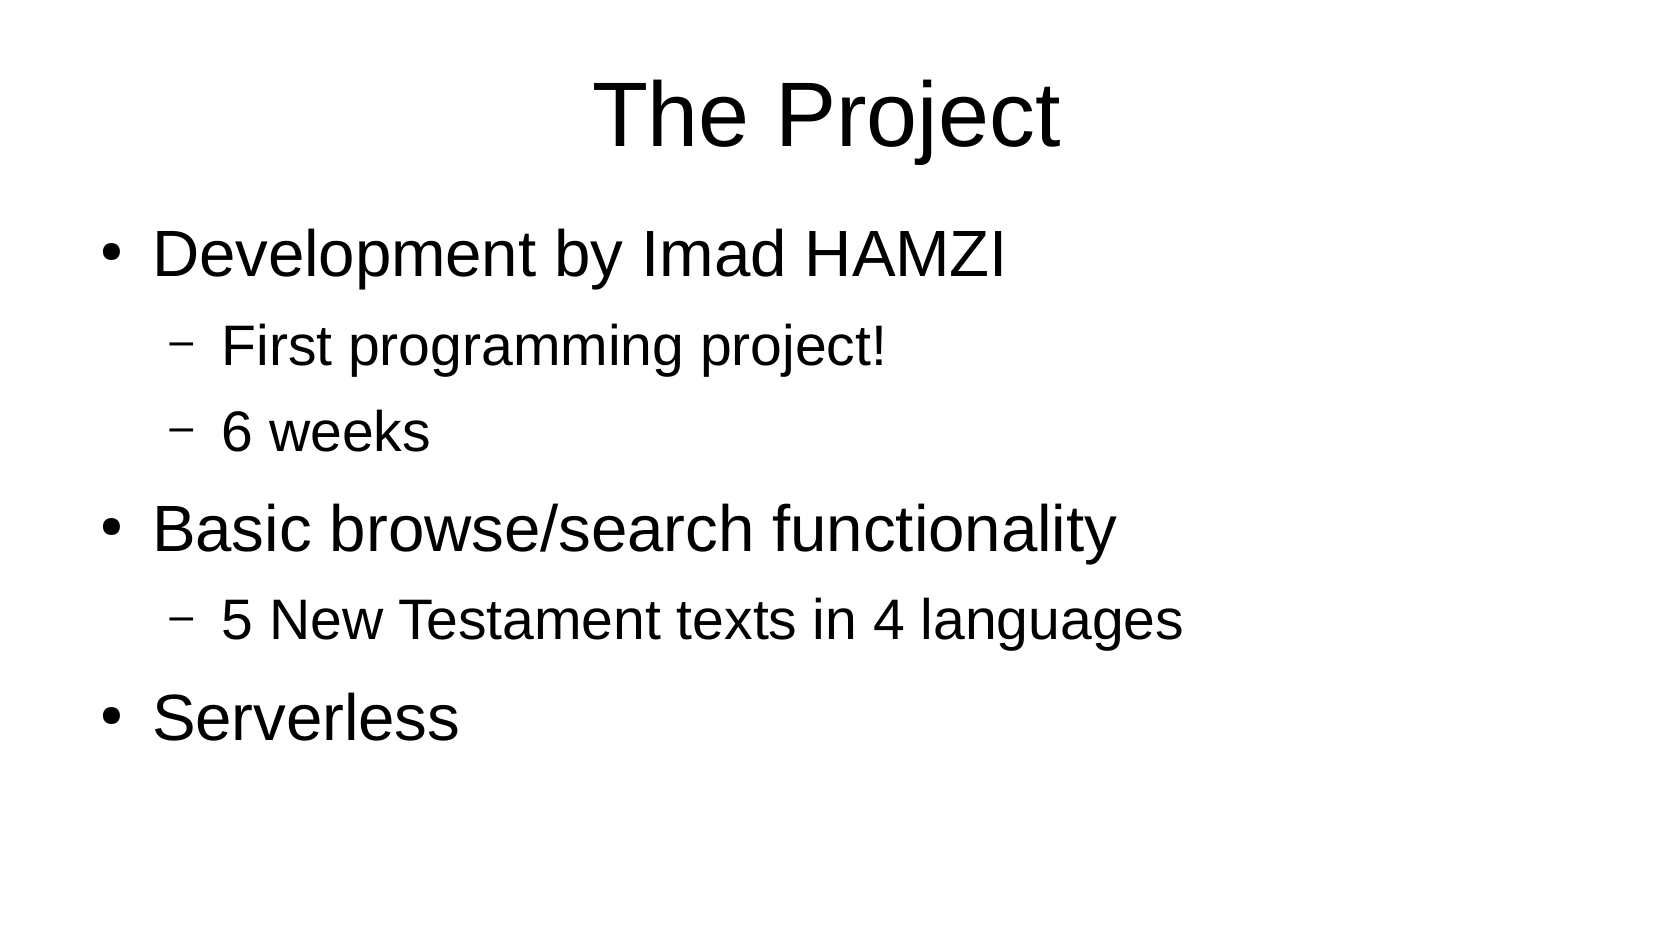

# The Project
Development by Imad HAMZI
First programming project!
6 weeks
Basic browse/search functionality
5 New Testament texts in 4 languages
Serverless